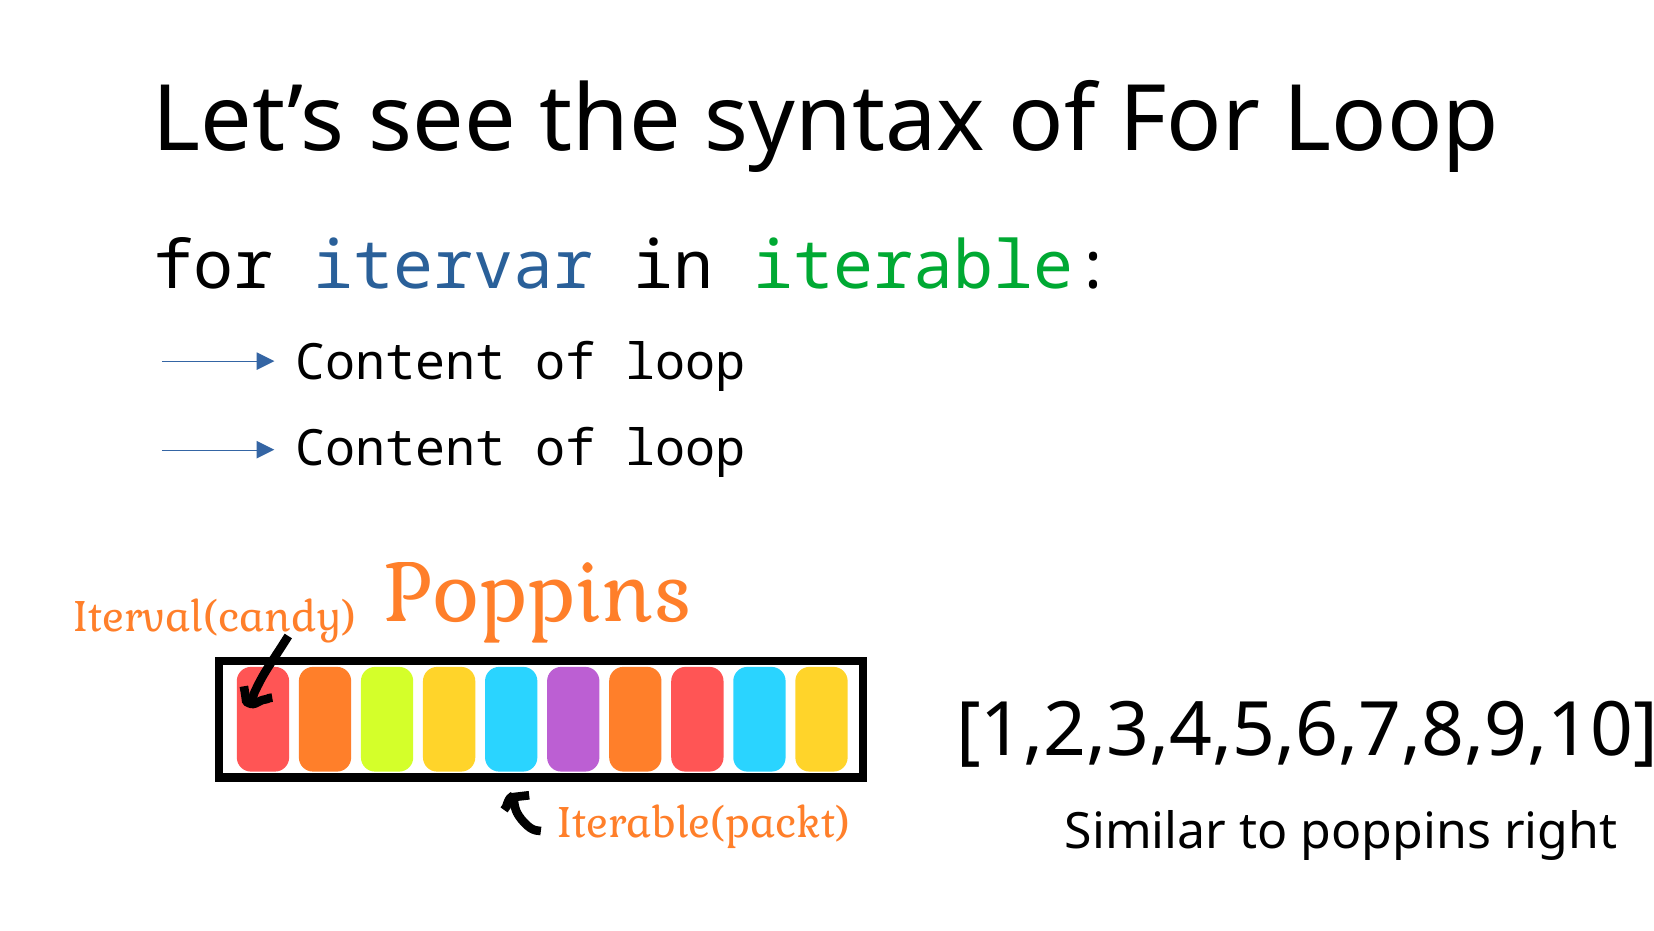

# Let’s see the syntax of For Loop
for itervar in iterable:
Content of loop
Content of loop
[1,2,3,4,5,6,7,8,9,10]
Similar to poppins right